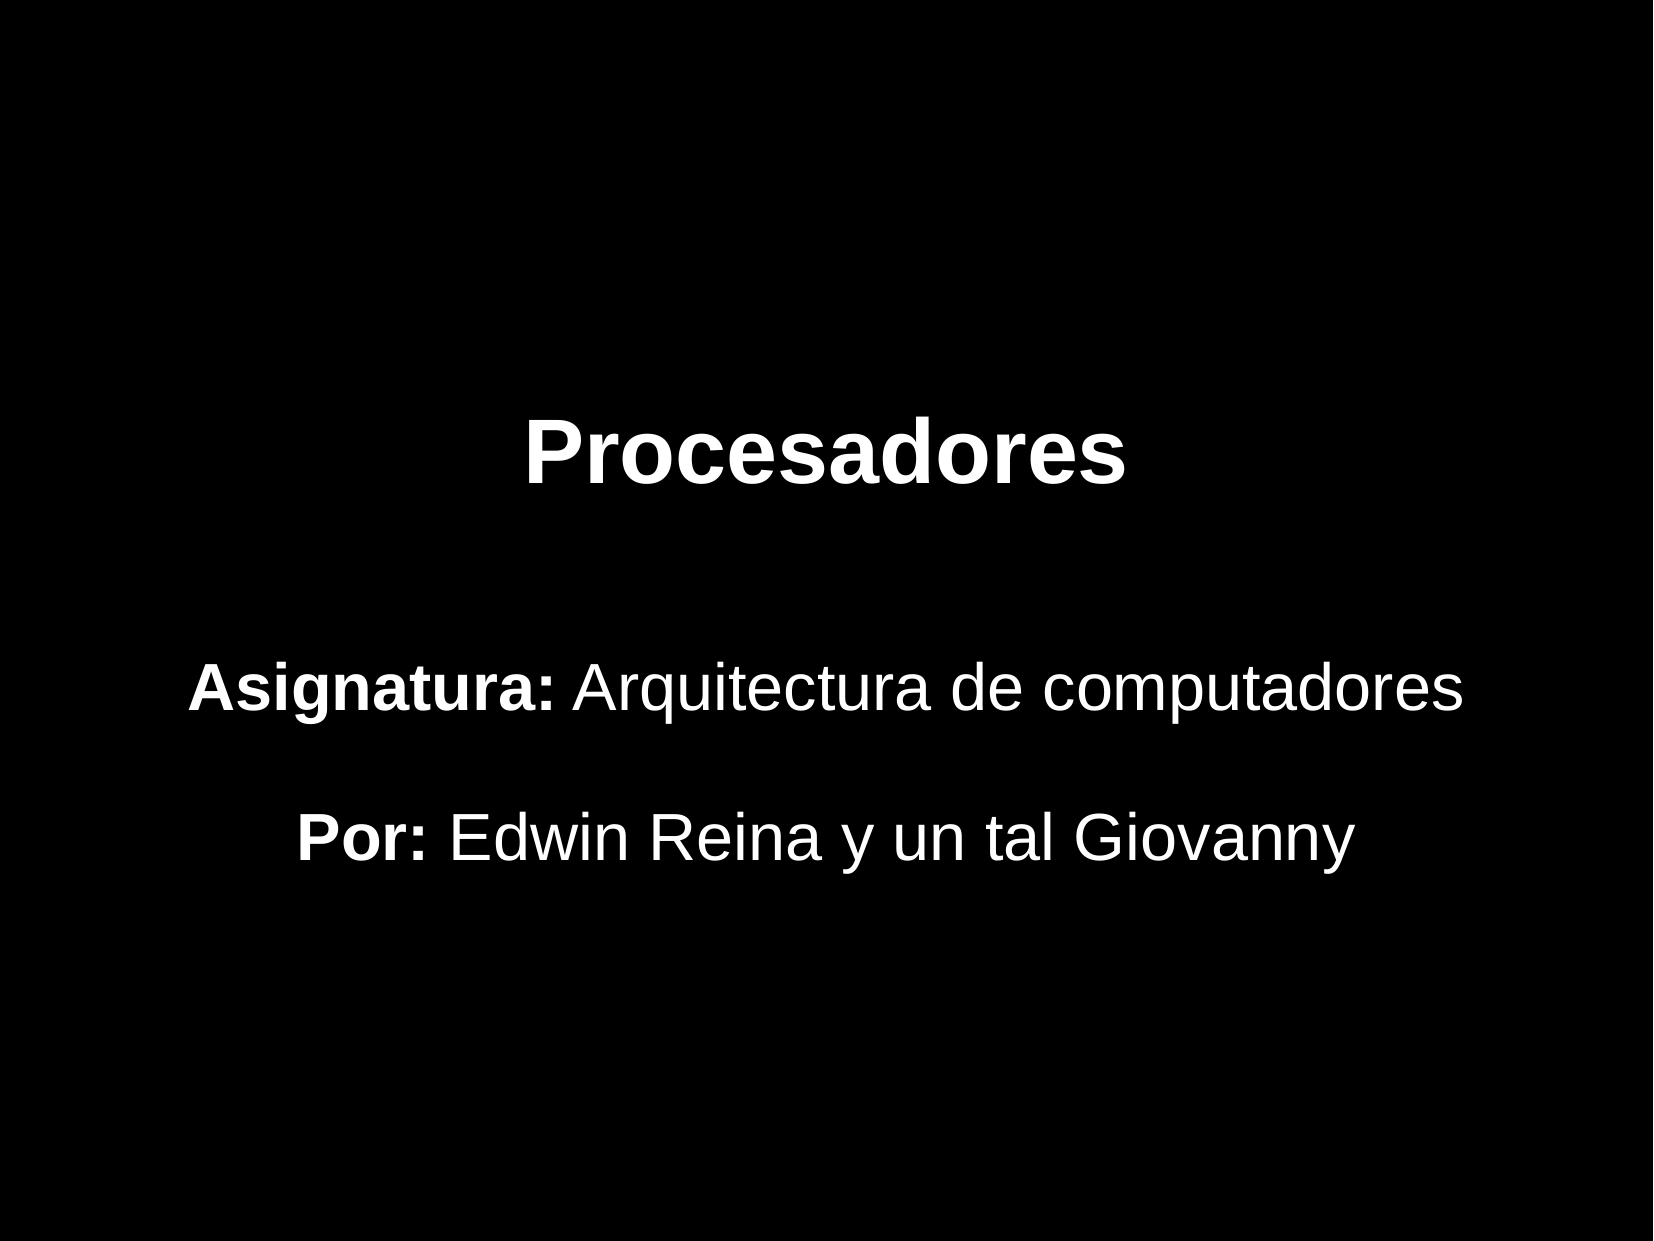

Asignatura: Arquitectura de computadores
Por: Edwin Reina y un tal Giovanny
# Procesadores